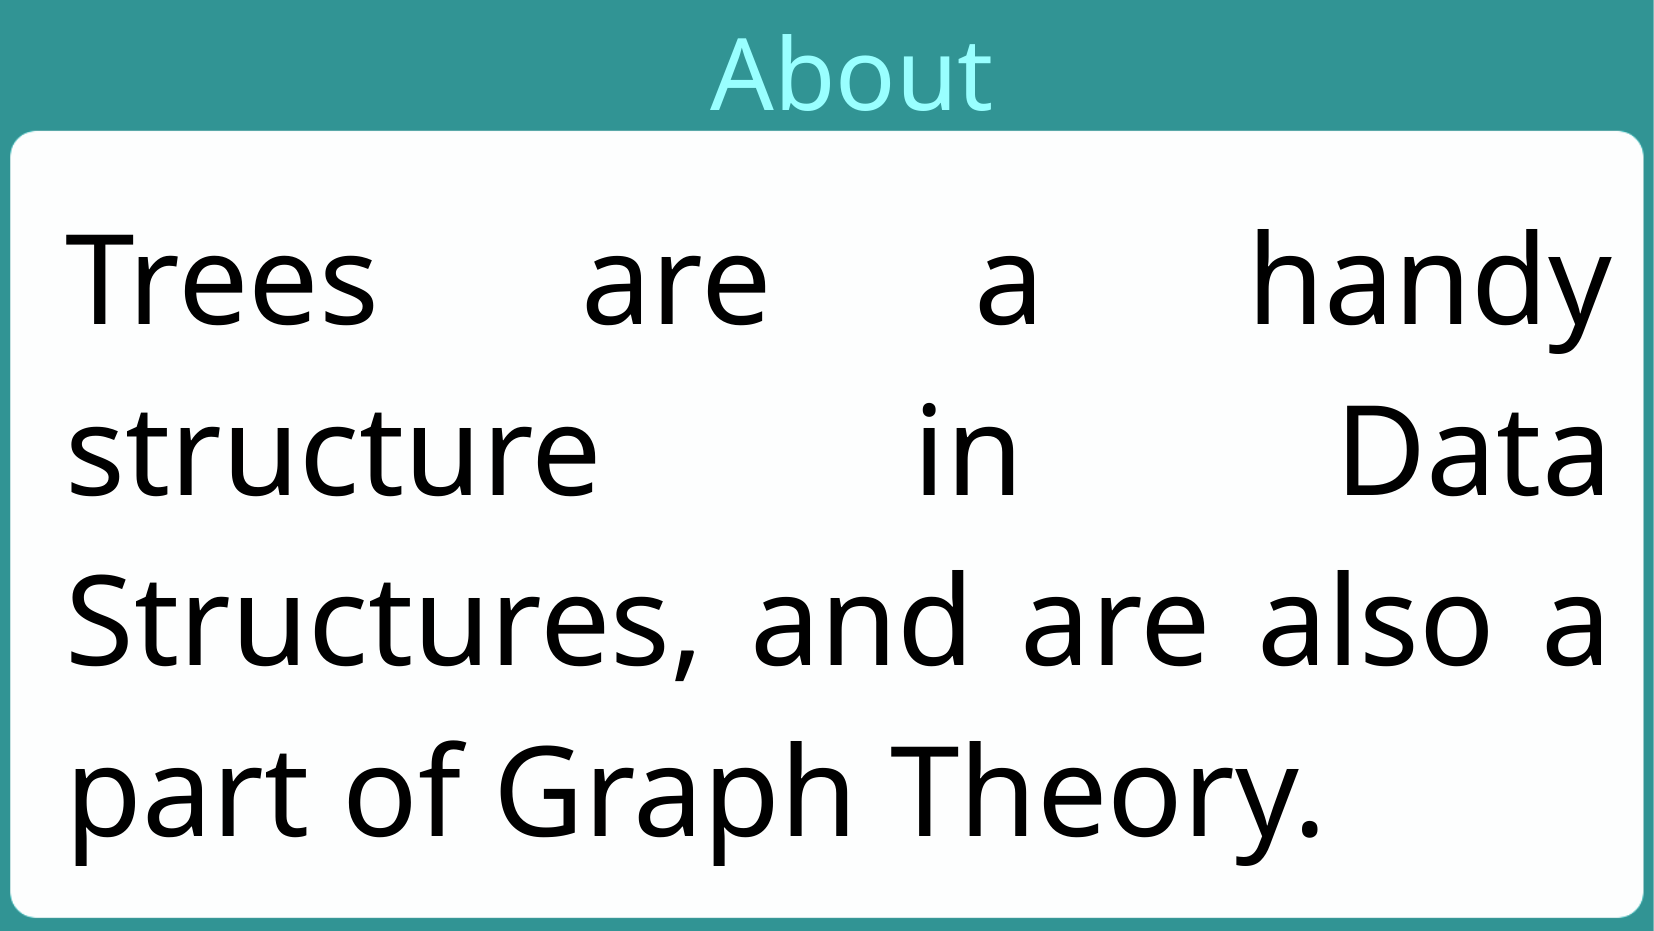

# About
Trees are a handy structure in Data Structures, and are also a part of Graph Theory.